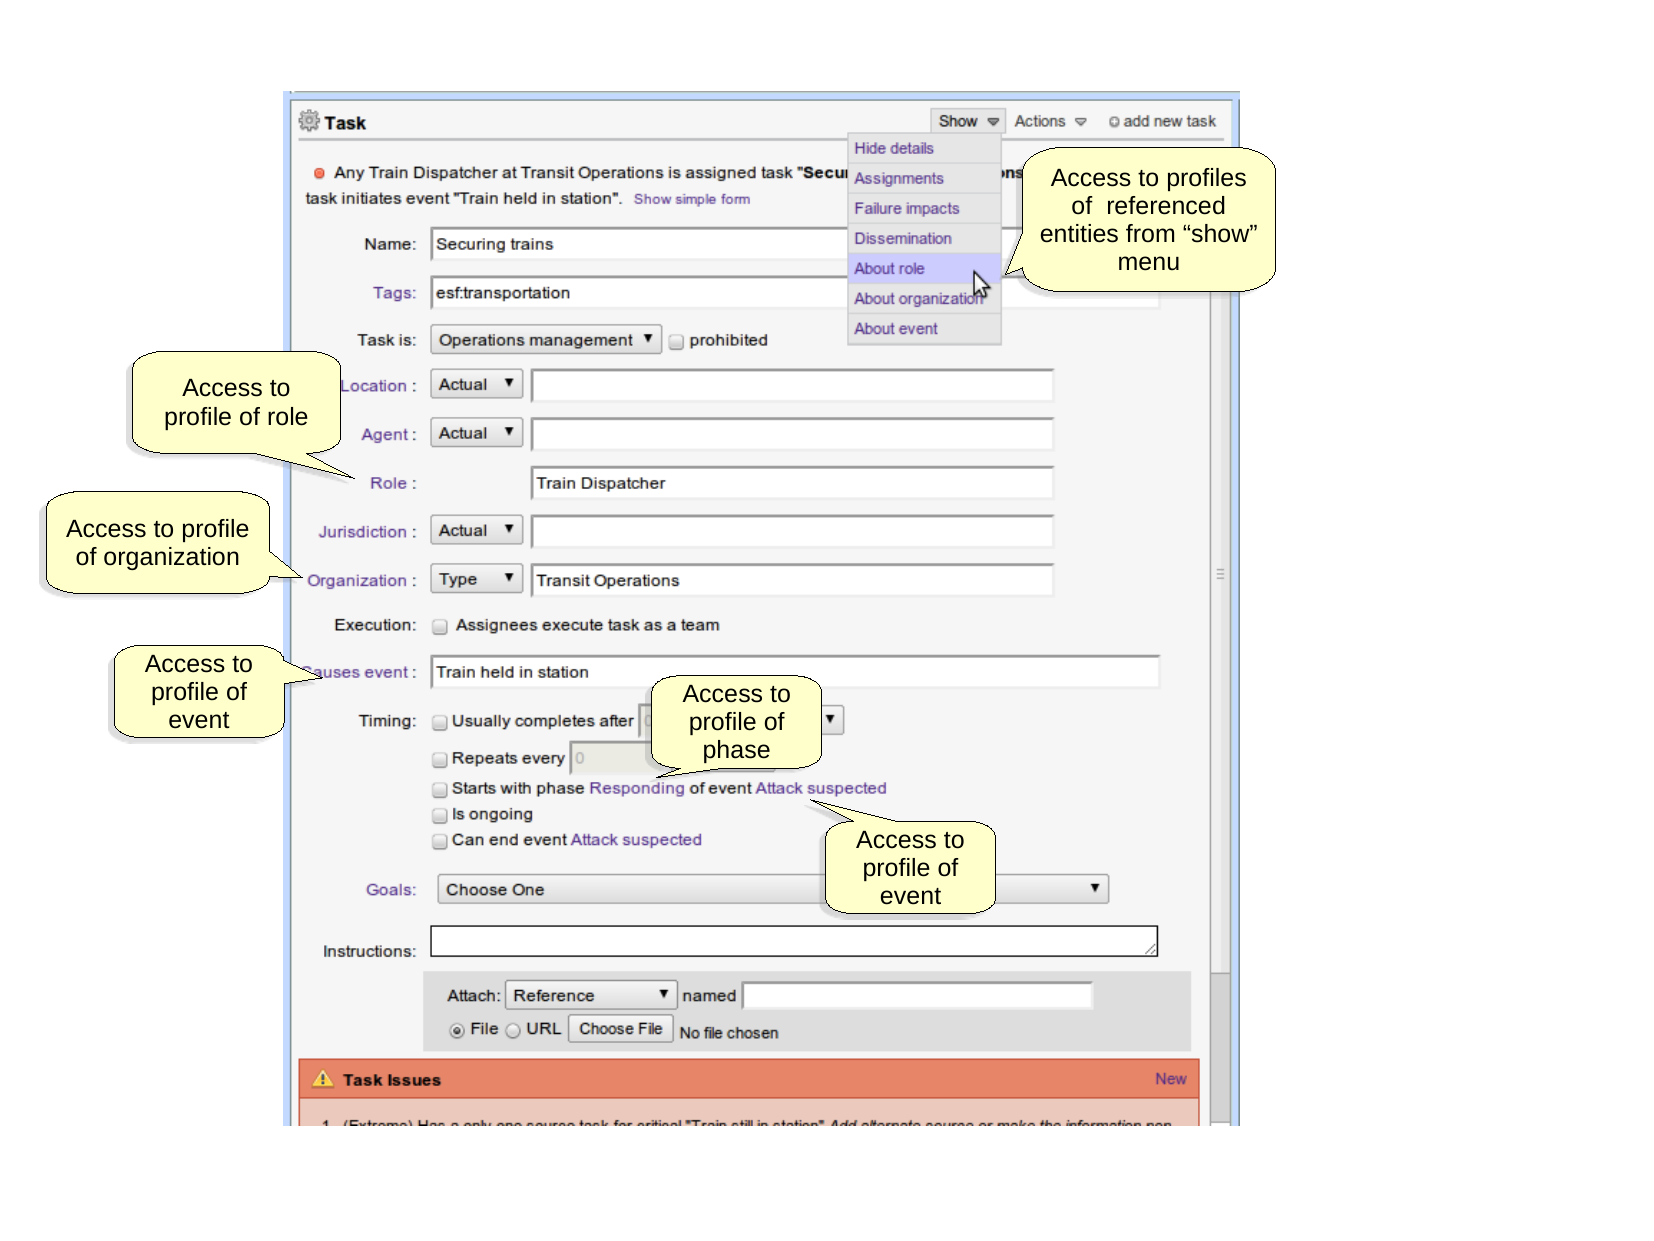

Access to profiles of referenced entities from “show” menu
Access to profile of role
Access to profile of organization
Access to profile of event
Access to profile of phase
Access to profile of event